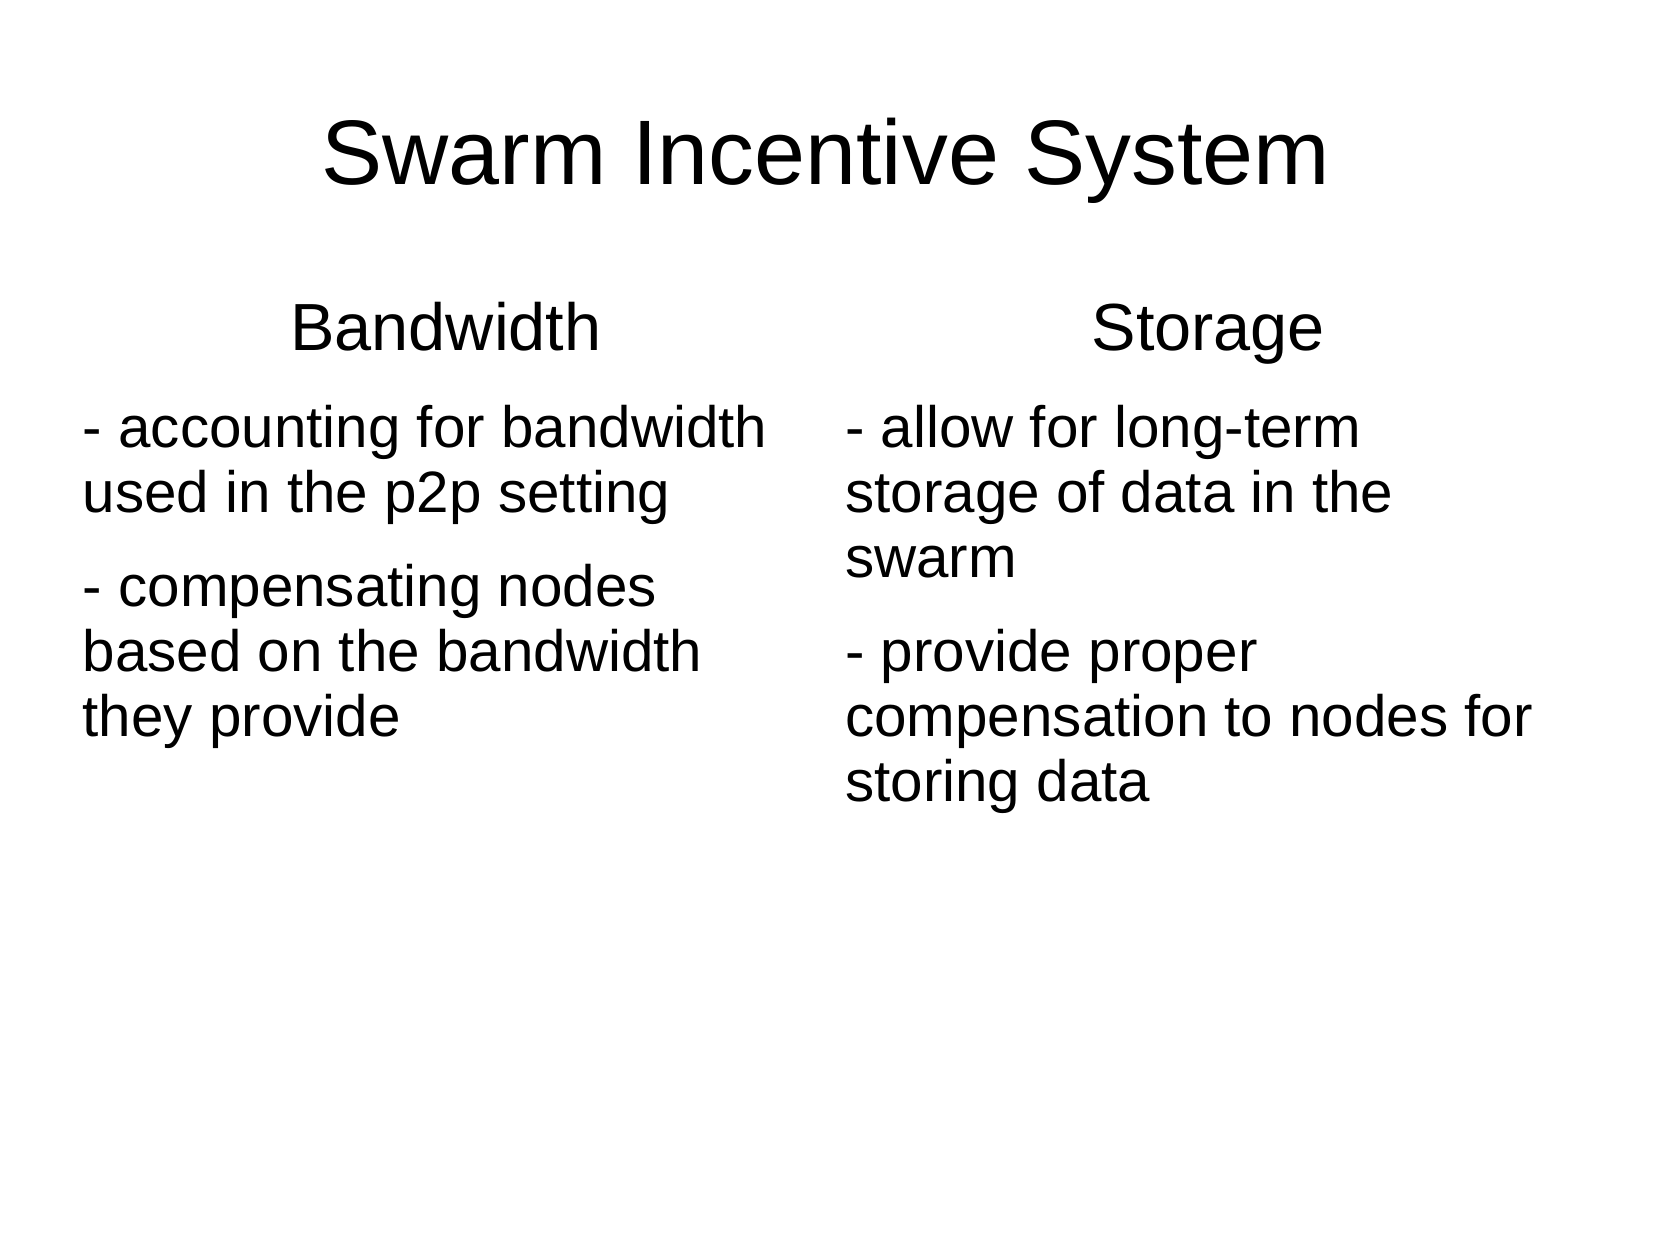

# Swarm Incentive System
Bandwidth
- accounting for bandwidth used in the p2p setting
- compensating nodes based on the bandwidth they provide
Storage
- allow for long-term storage of data in the swarm
- provide proper compensation to nodes for storing data